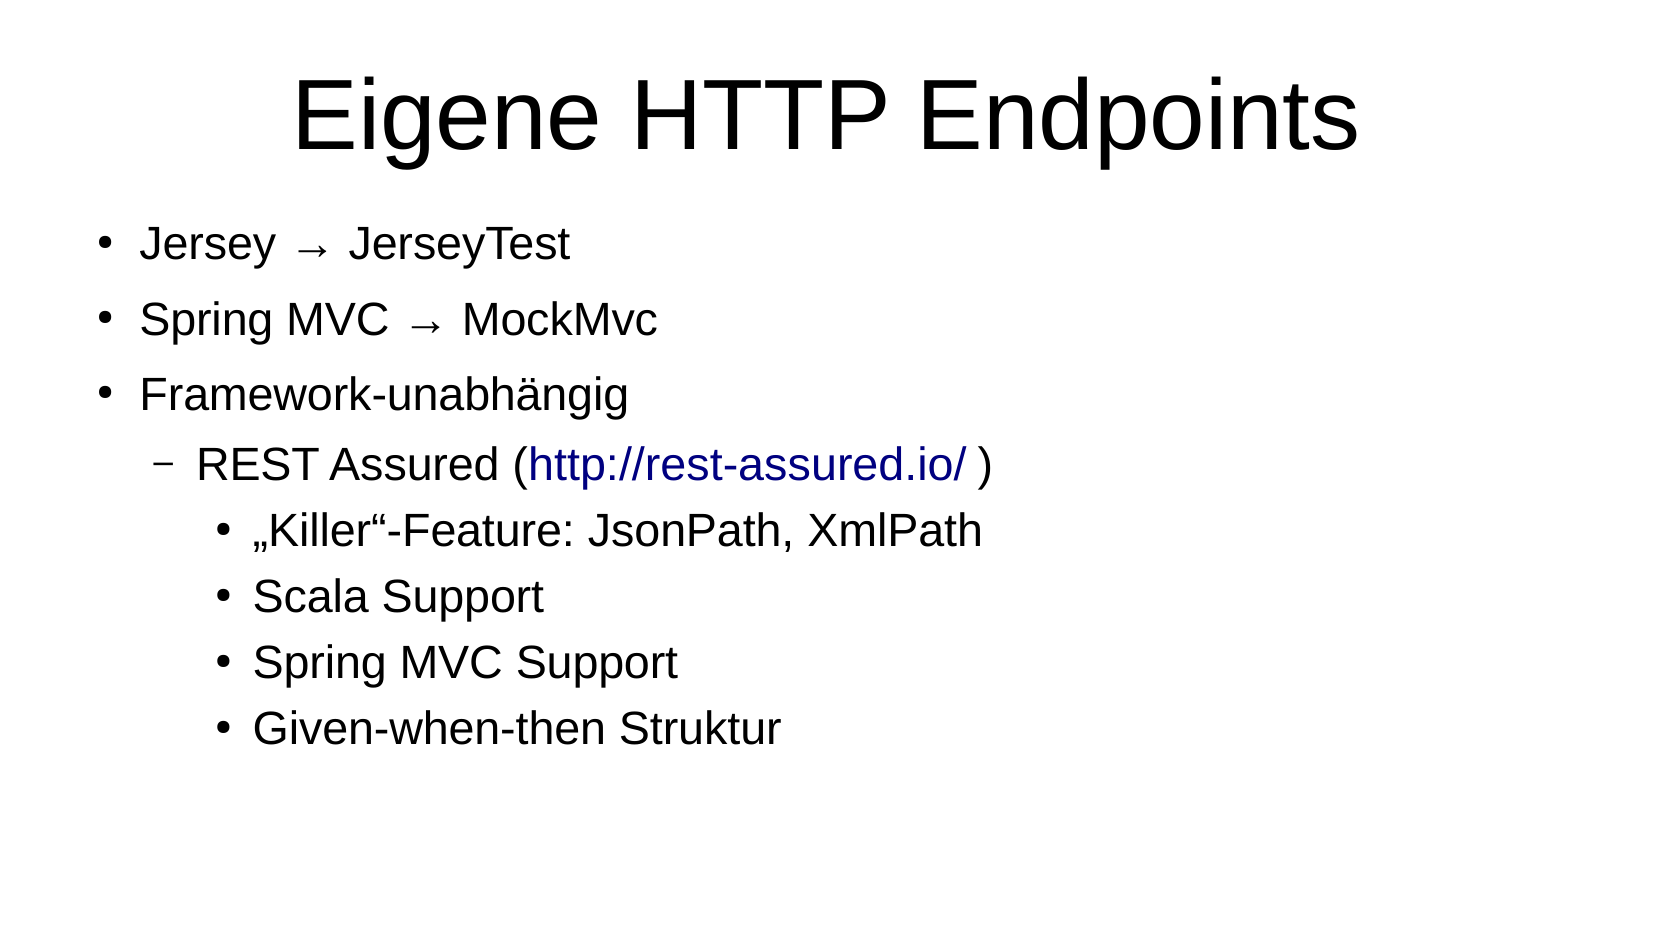

# Eigene HTTP Endpoints
Jersey → JerseyTest
Spring MVC → MockMvc
Framework-unabhängig
REST Assured (http://rest-assured.io/ )
„Killer“-Feature: JsonPath, XmlPath
Scala Support
Spring MVC Support
Given-when-then Struktur